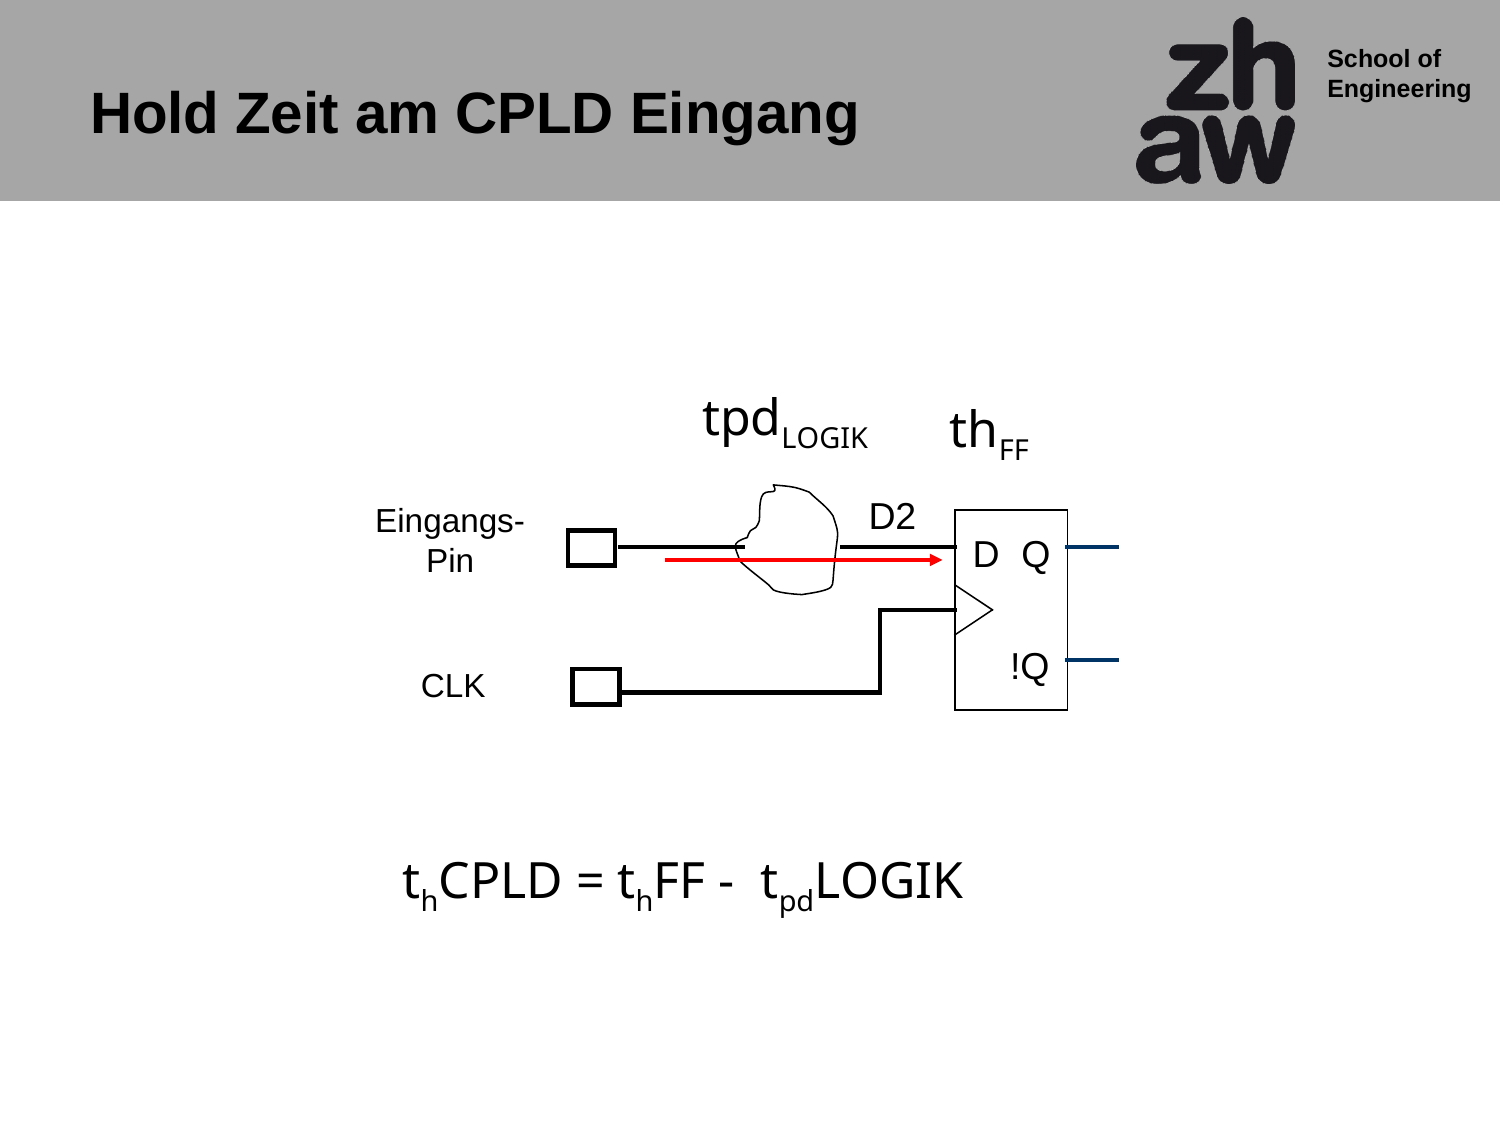

# Hold Zeit am CPLD Eingang
tpdLOGIK
thFF
D2
Eingangs-
Pin
D
Q
!Q
CLK
thCPLD = thFF - tpdLOGIK